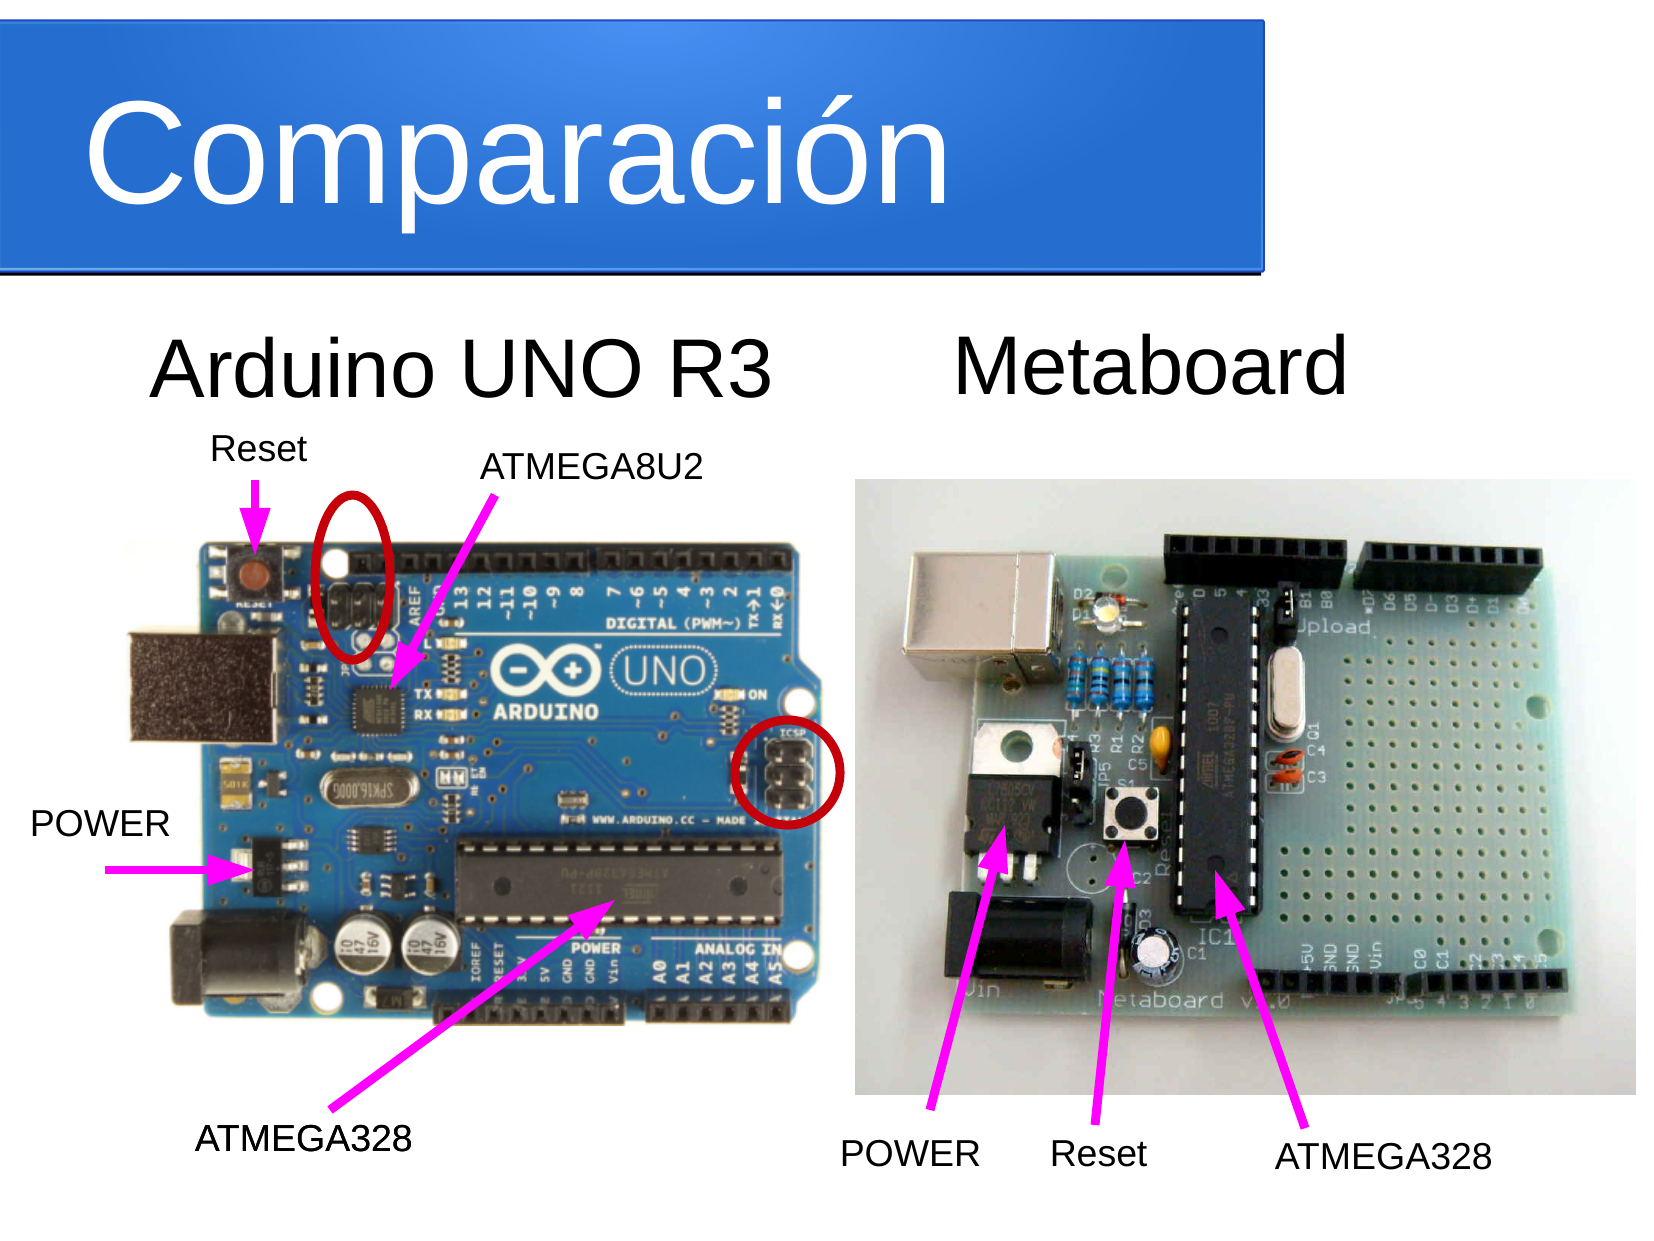

# Comparación
Metaboard
Arduino UNO R3
Reset
ATMEGA8U2
POWER
ATMEGA328
ATMEGA328
POWER
Reset
ATMEGA328